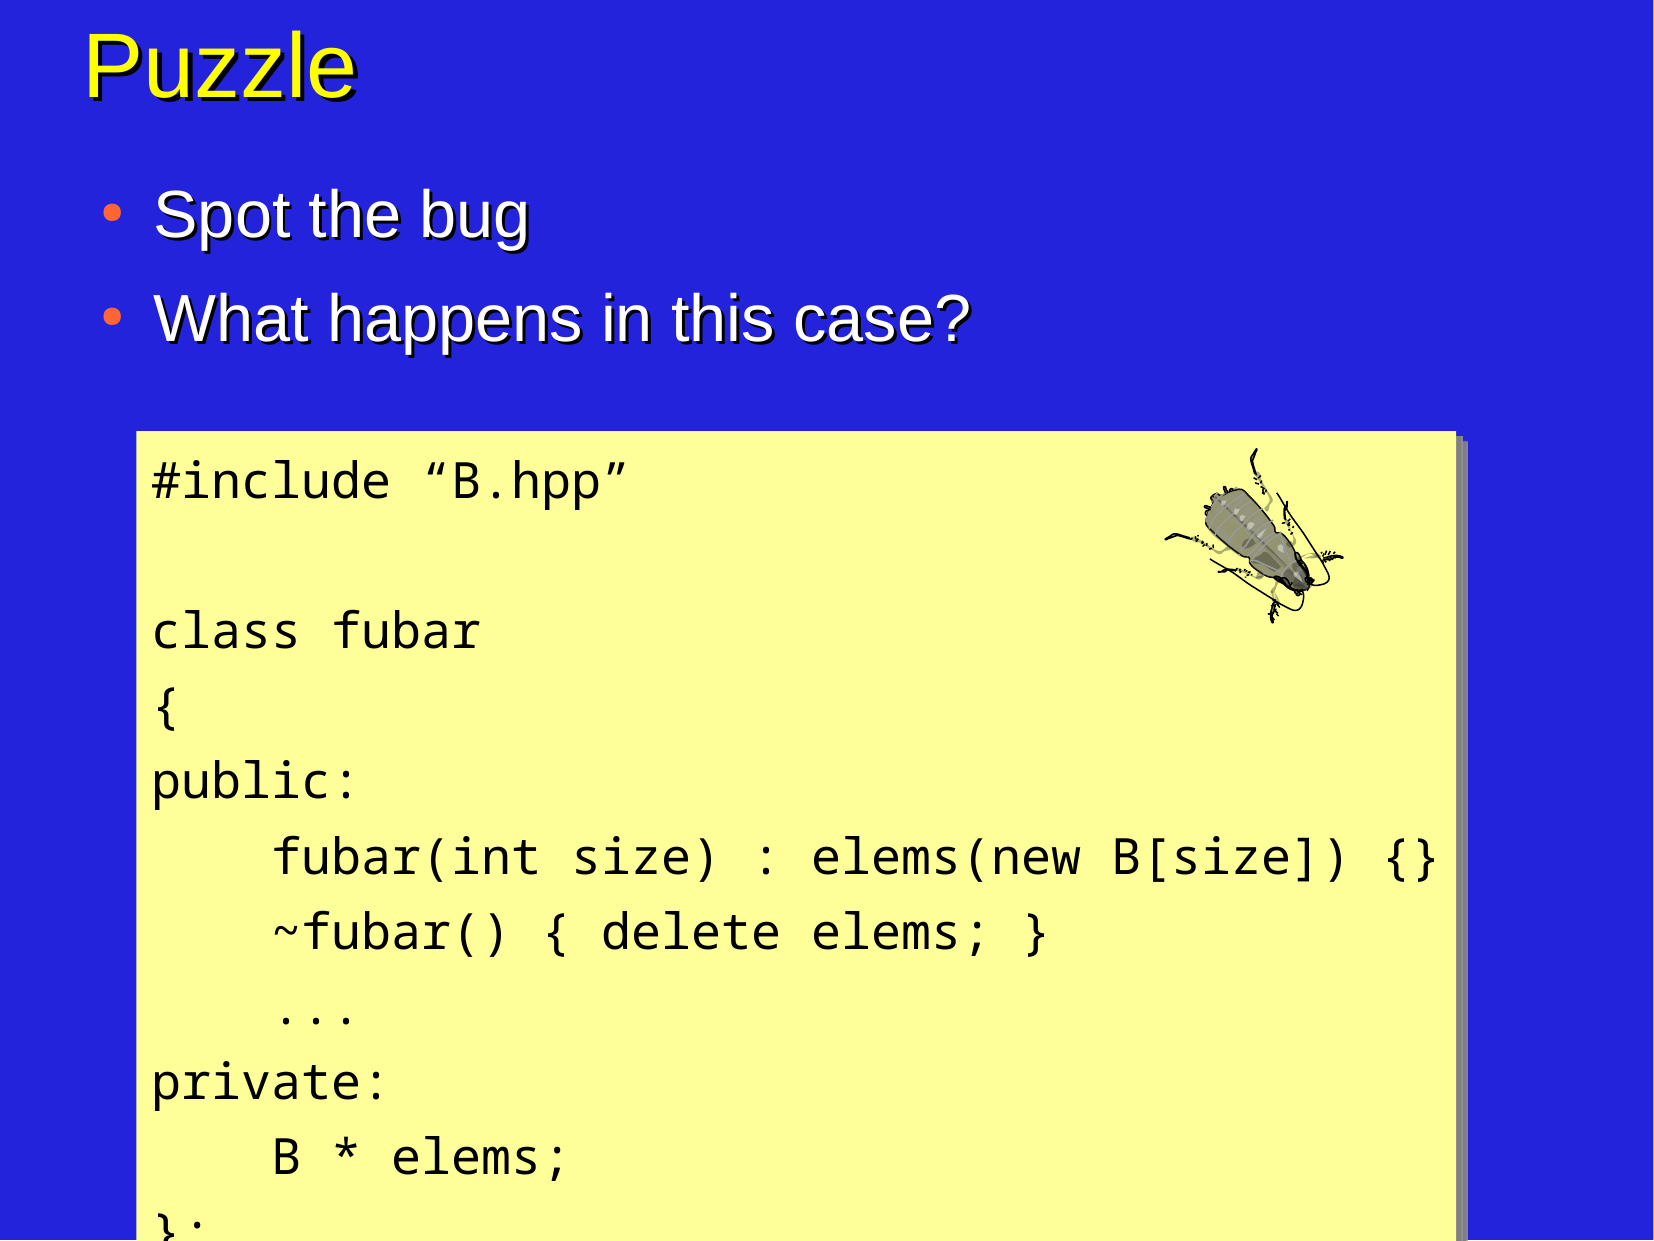

# Puzzle
Spot the bug
What happens in this case?
#include “B.hpp”
class fubar
{
public:
 fubar(int size) : elems(new B[size]) {}
 ~fubar() { delete elems; }
 ...
private:
 B * elems;
};